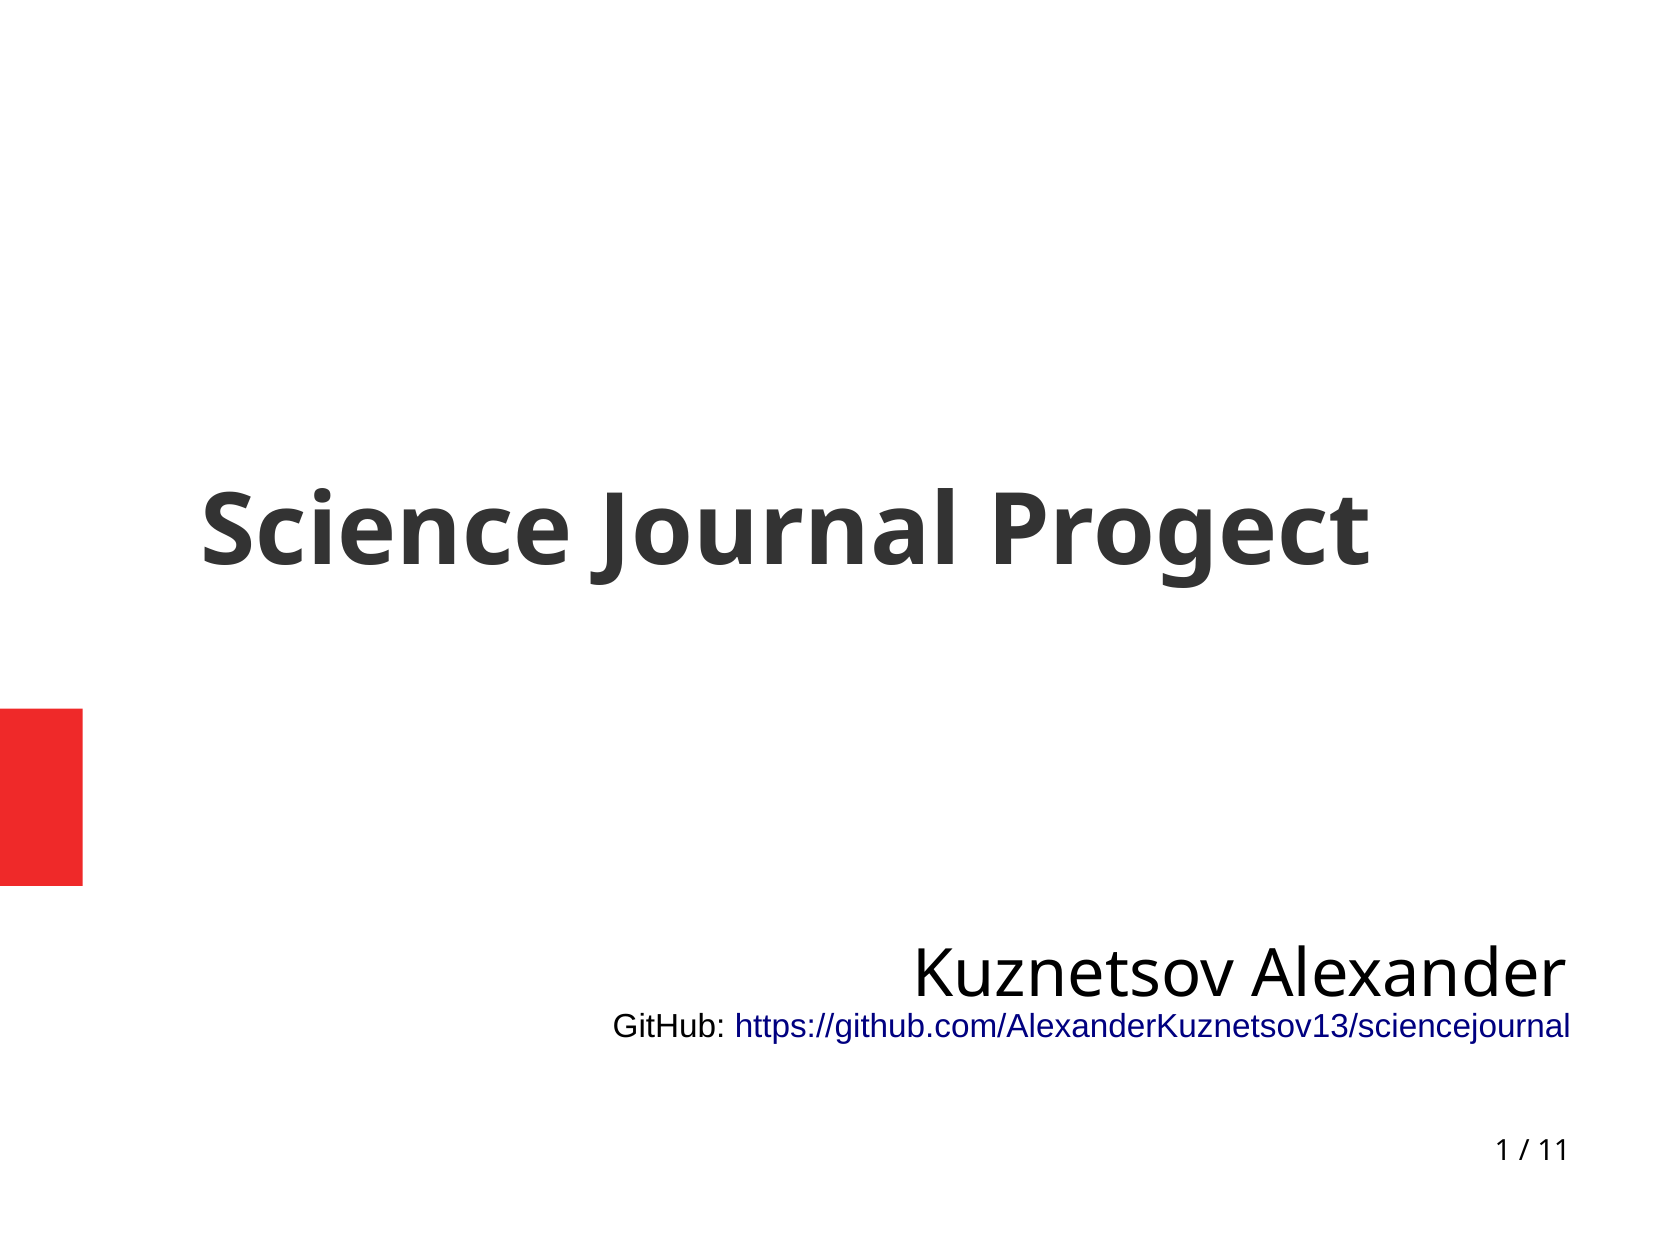

# Science Journal Progect
Kuznetsov Alexander
GitHub: https://github.com/AlexanderKuznetsov13/sciencejournal
1